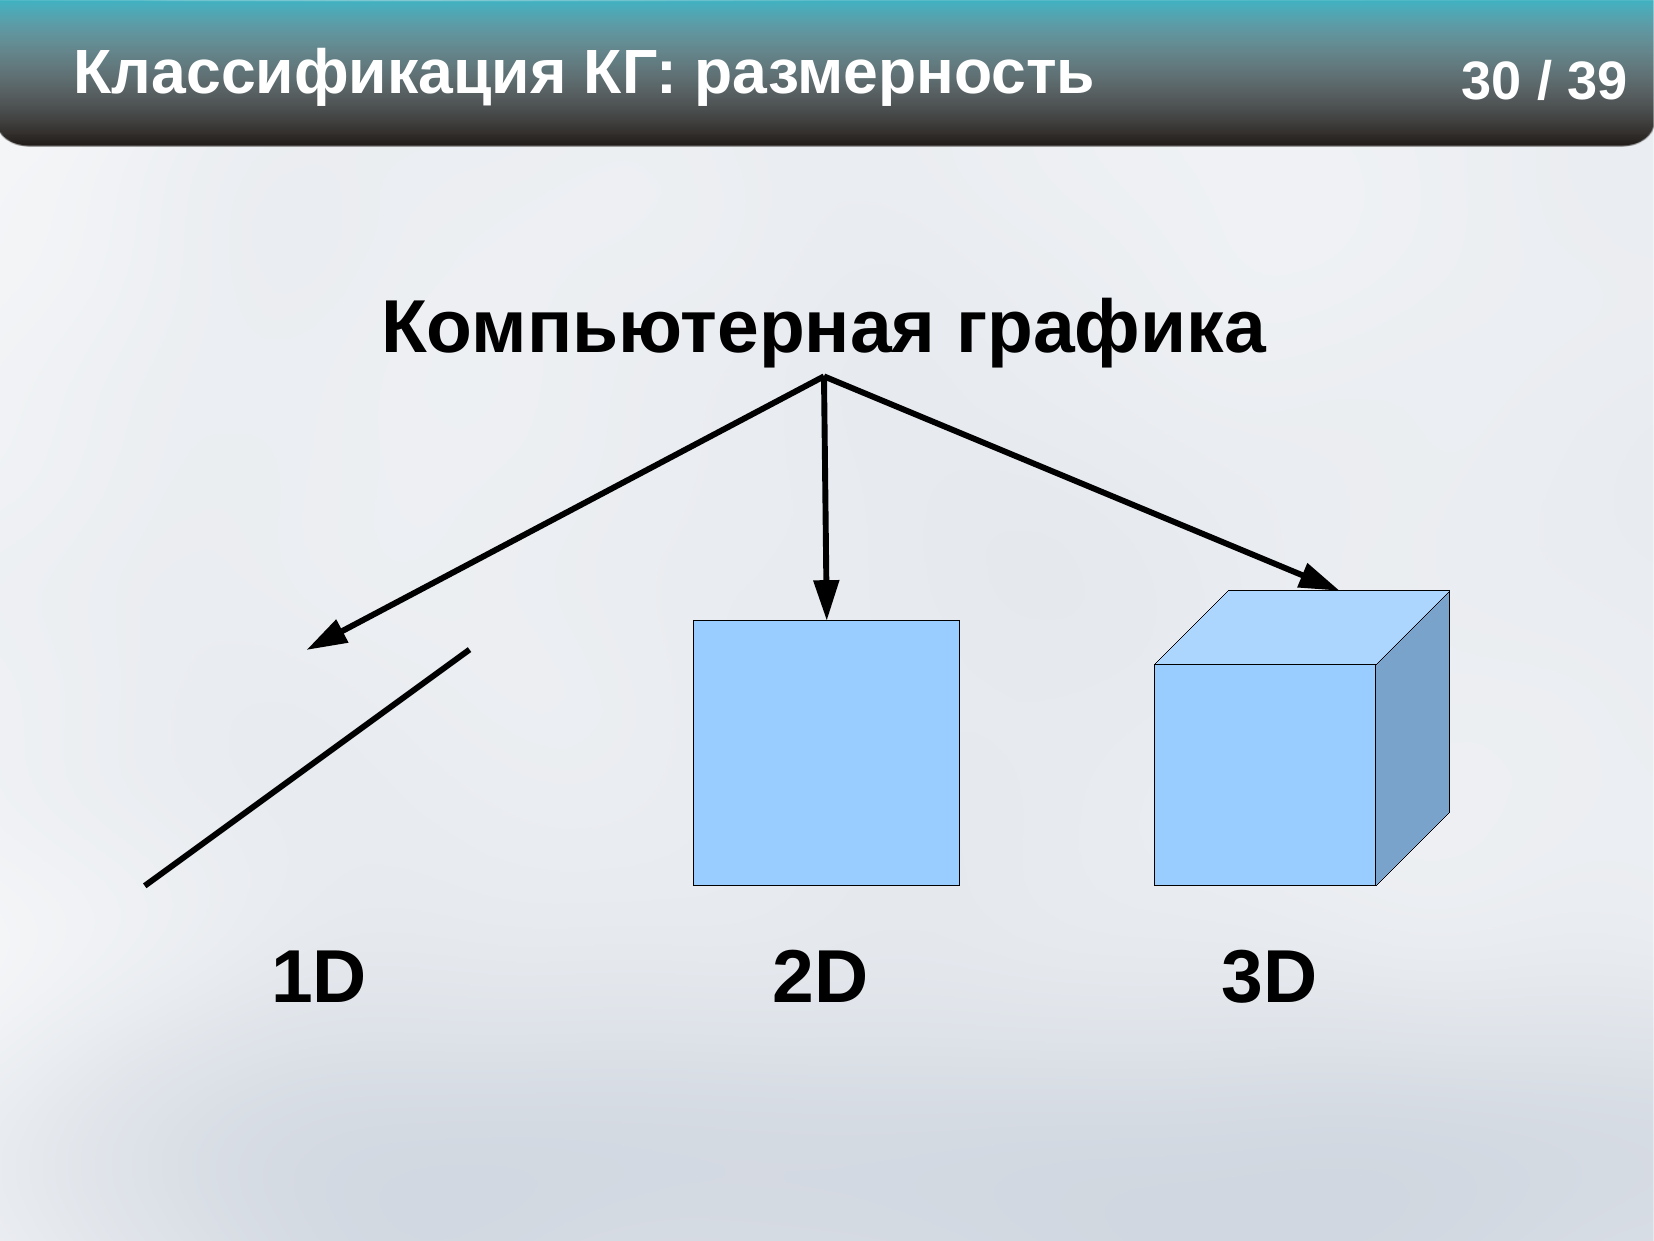

Классификация КГ: размерность
Компьютерная графика
2D
1D
3D